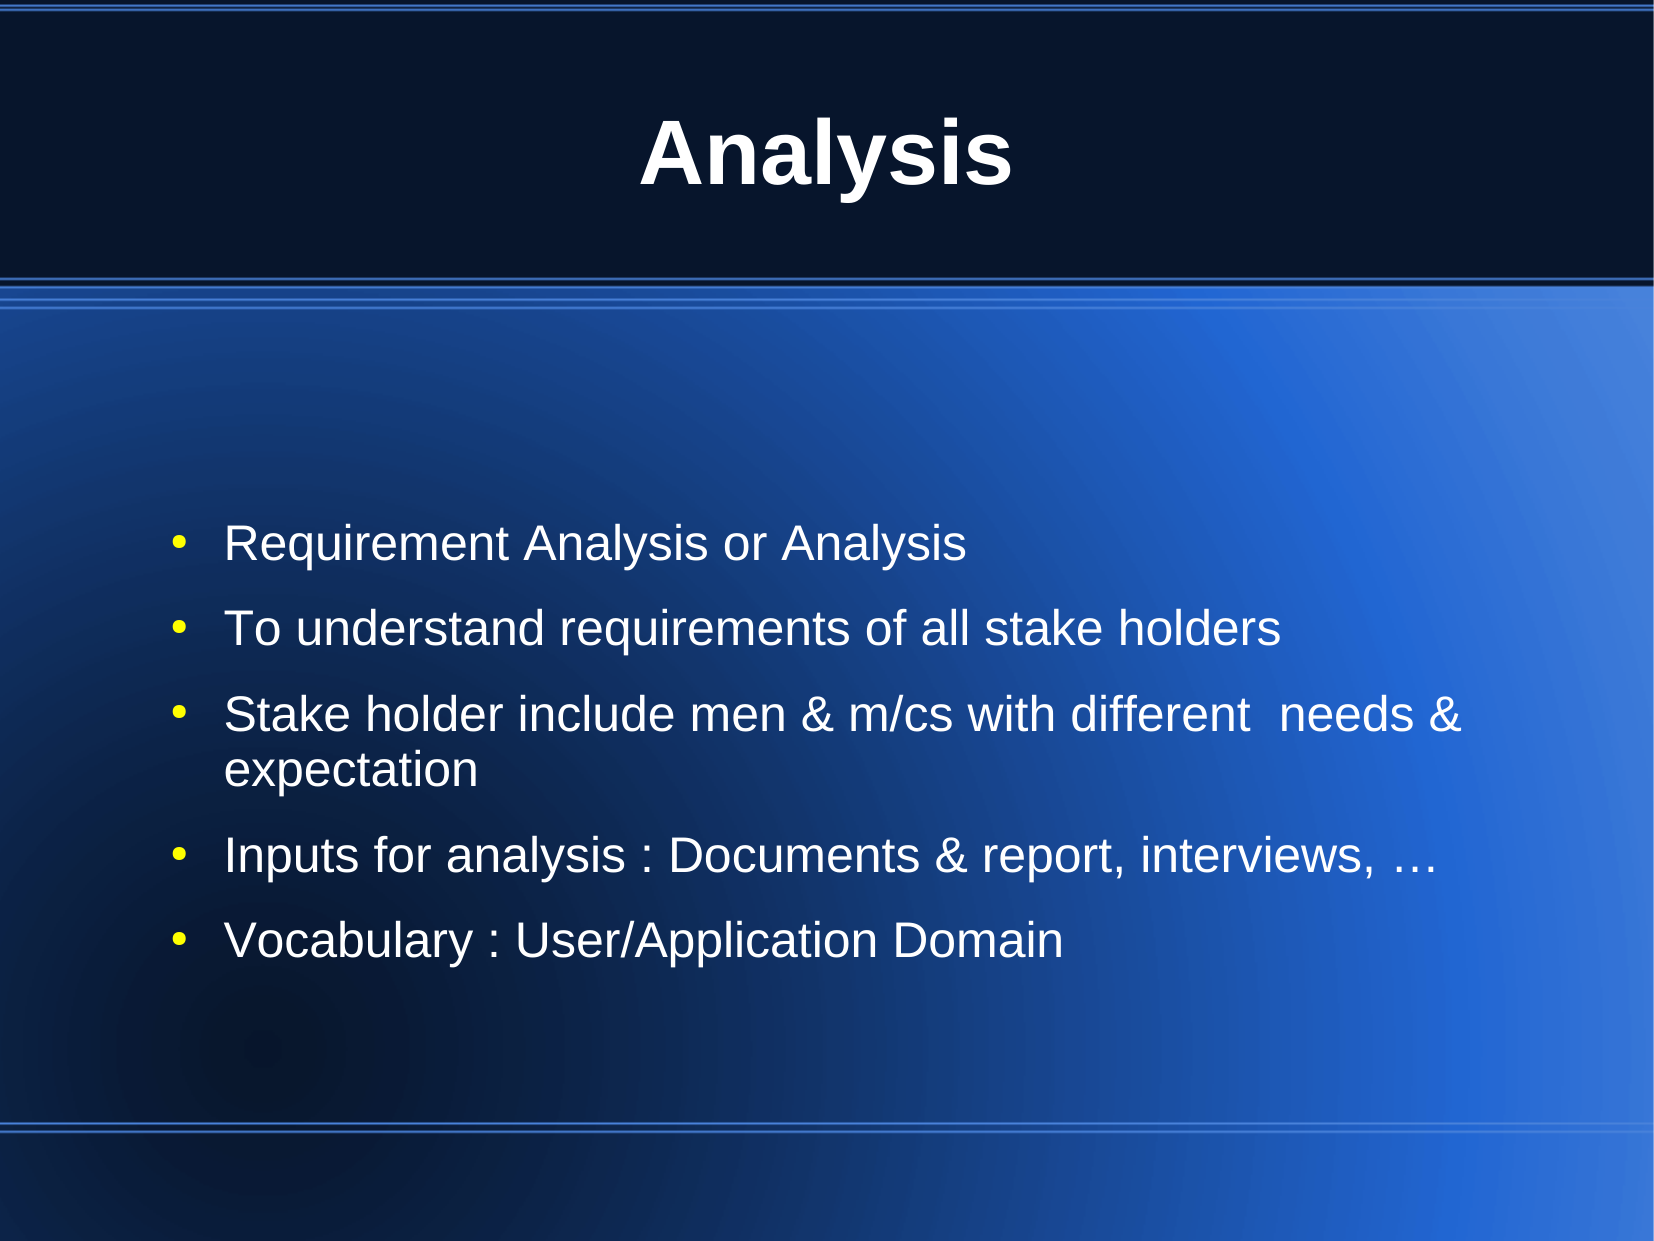

# Analysis
Requirement Analysis or Analysis
To understand requirements of all stake holders
Stake holder include men & m/cs with different needs & expectation
Inputs for analysis : Documents & report, interviews, …
Vocabulary : User/Application Domain